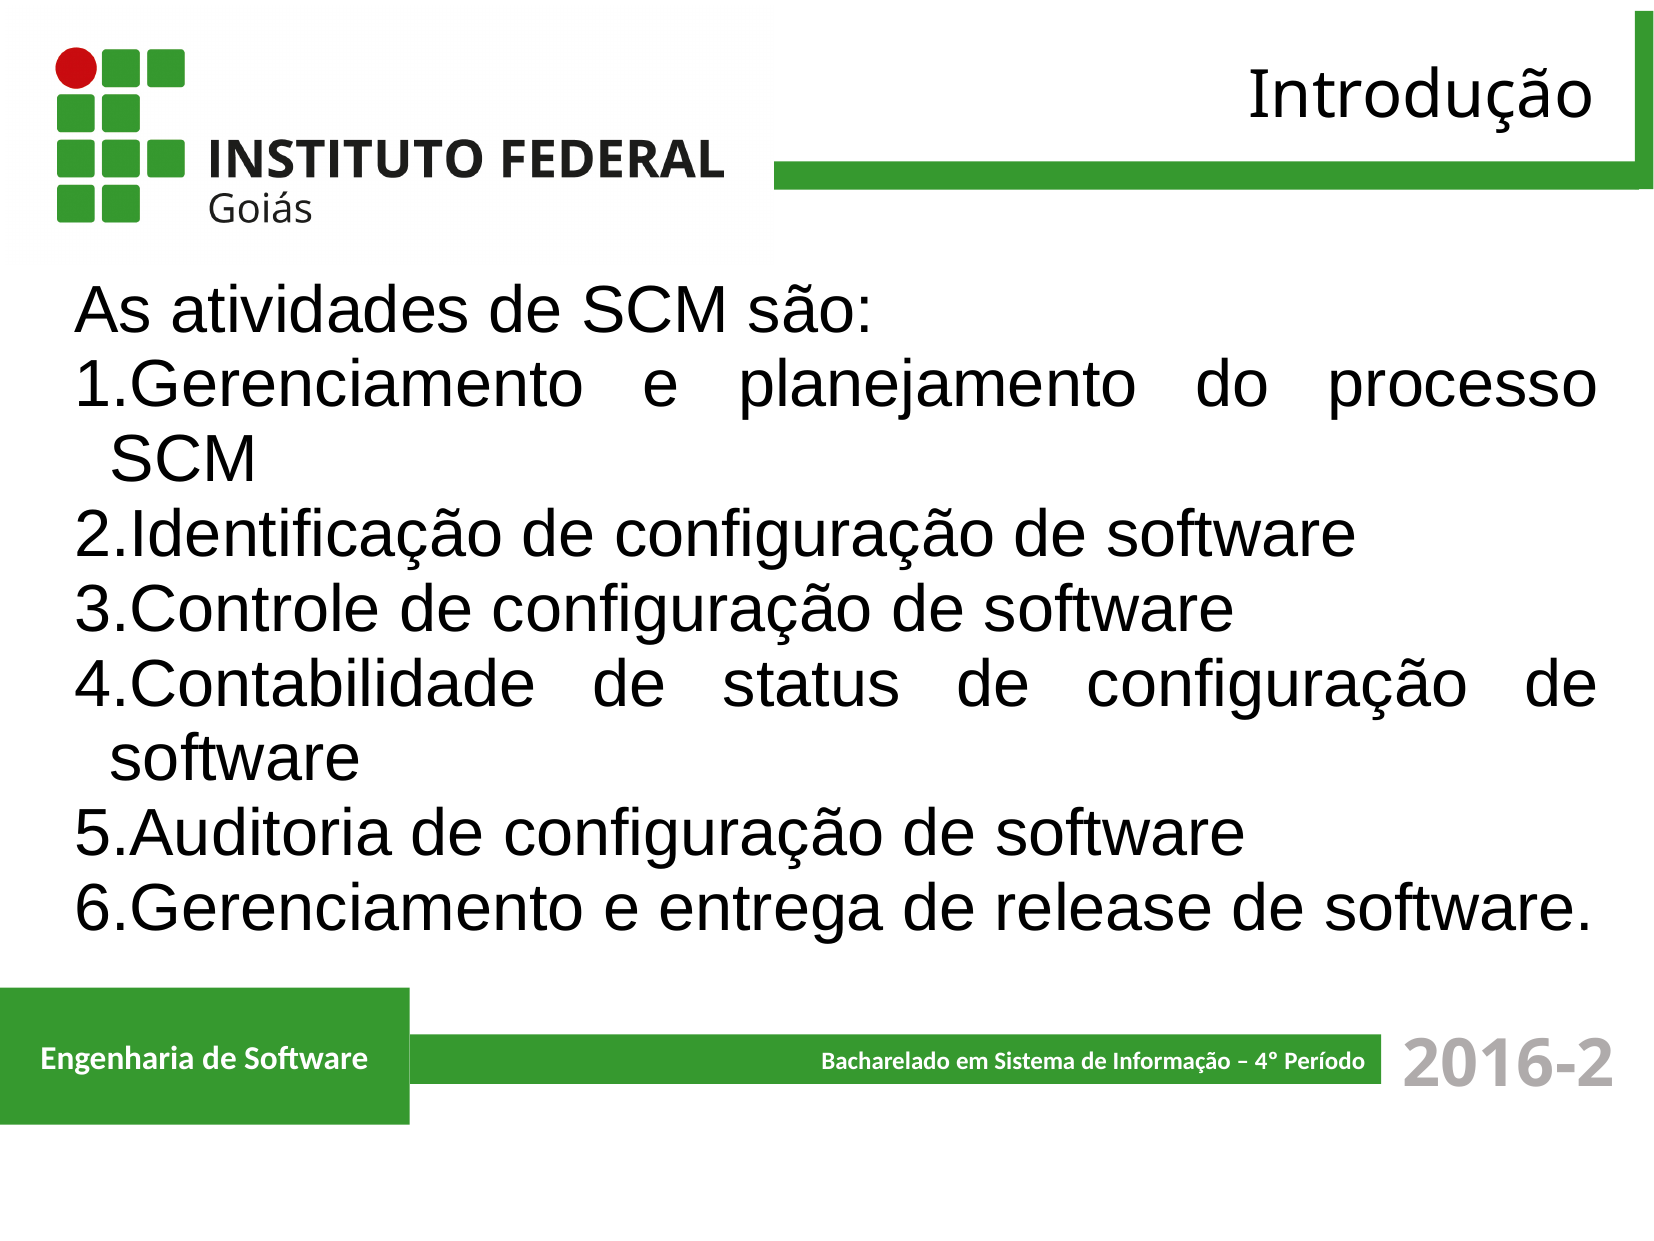

Introdução
As atividades de SCM são:
Gerenciamento e planejamento do processo SCM
Identificação de configuração de software
Controle de configuração de software
Contabilidade de status de configuração de software
Auditoria de configuração de software
Gerenciamento e entrega de release de software.
Engenharia de Software
2016-2
Bacharelado em Sistema de Informação – 4º Período